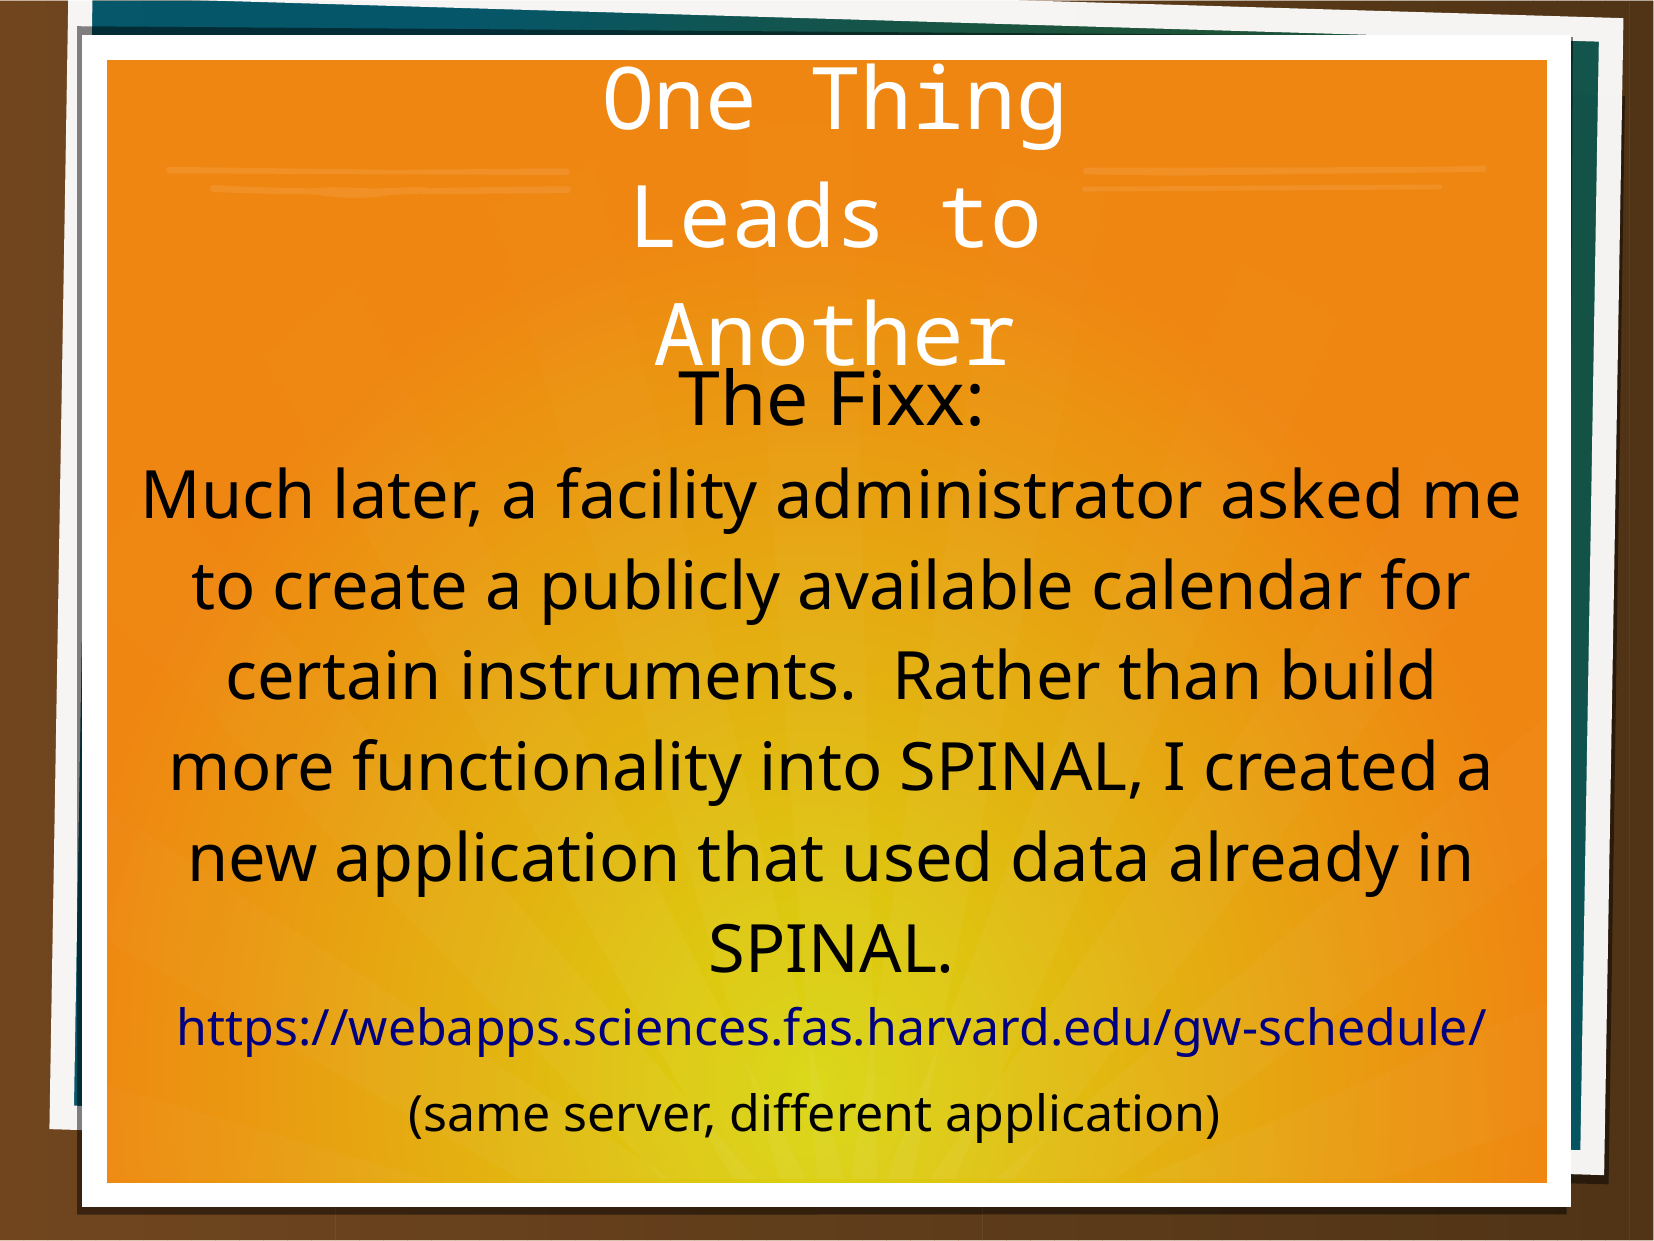

# One Thing Leads to Another
The Fixx:
Much later, a facility administrator asked me to create a publicly available calendar for certain instruments. Rather than build more functionality into SPINAL, I created a new application that used data already in SPINAL.
https://webapps.sciences.fas.harvard.edu/gw-schedule/
(same server, different application)